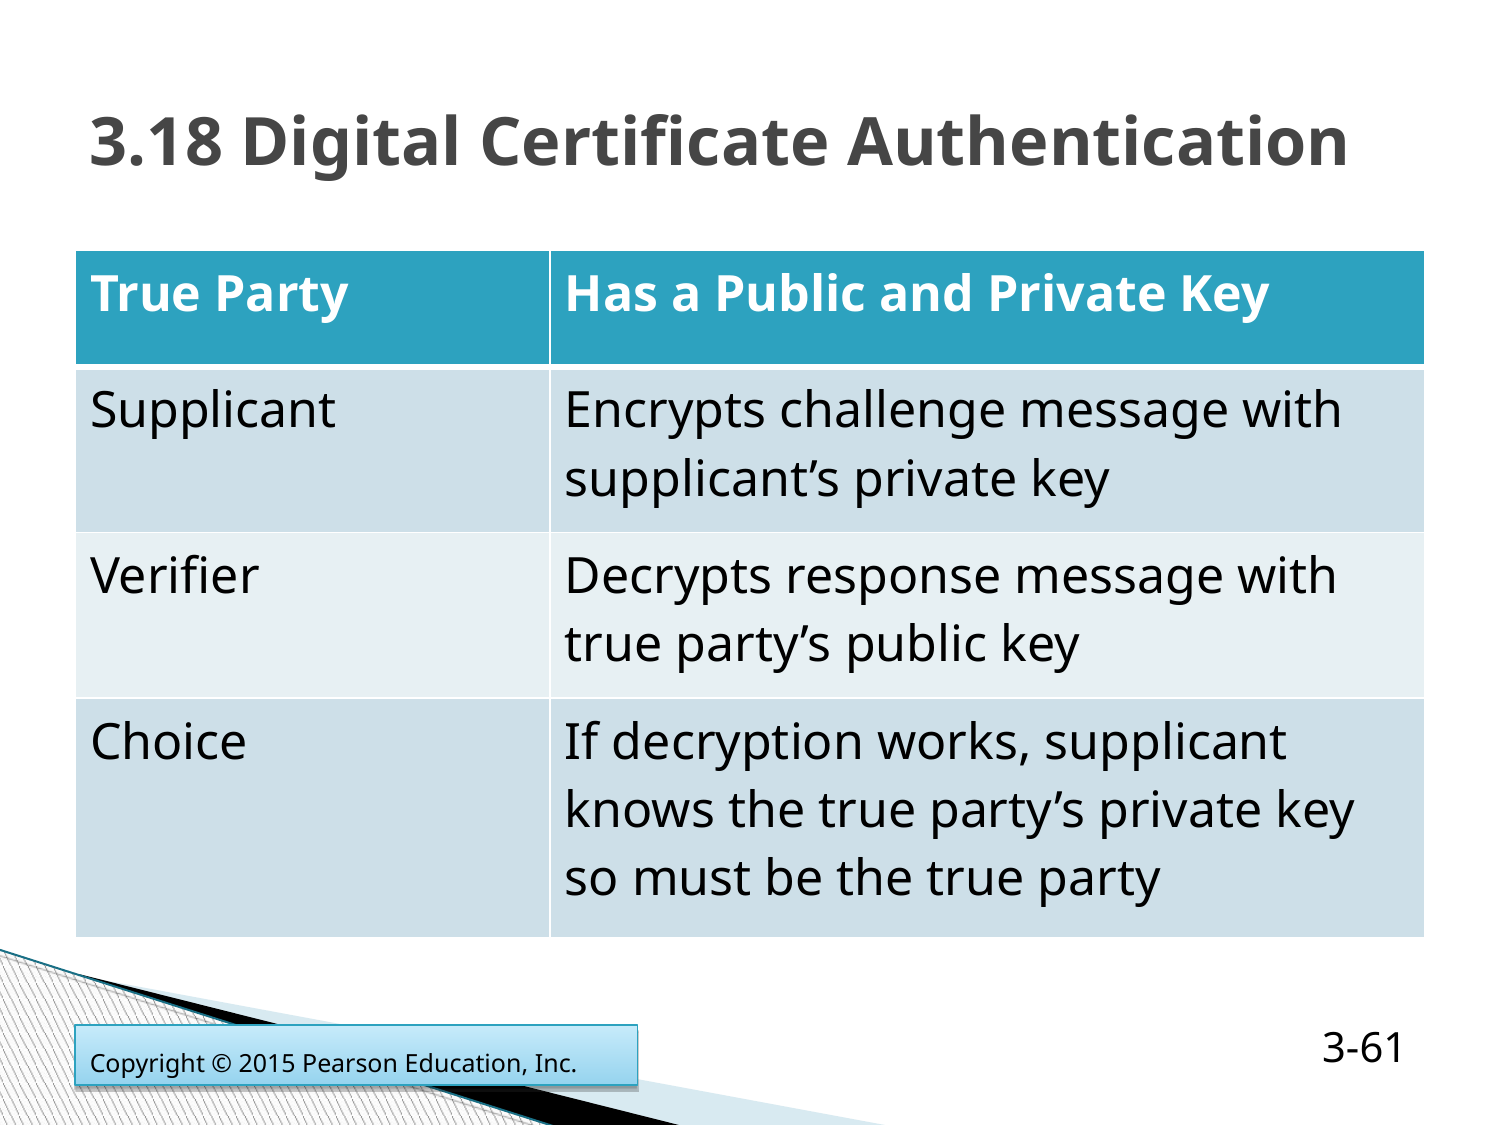

# 3.18 Digital Certificate Authentication
| True Party | Has a Public and Private Key |
| --- | --- |
| Supplicant | Encrypts challenge message with supplicant’s private key |
| Verifier | Decrypts response message with true party’s public key |
| Choice | If decryption works, supplicant knows the true party’s private key so must be the true party |
Copyright © 2015 Pearson Education, Inc.